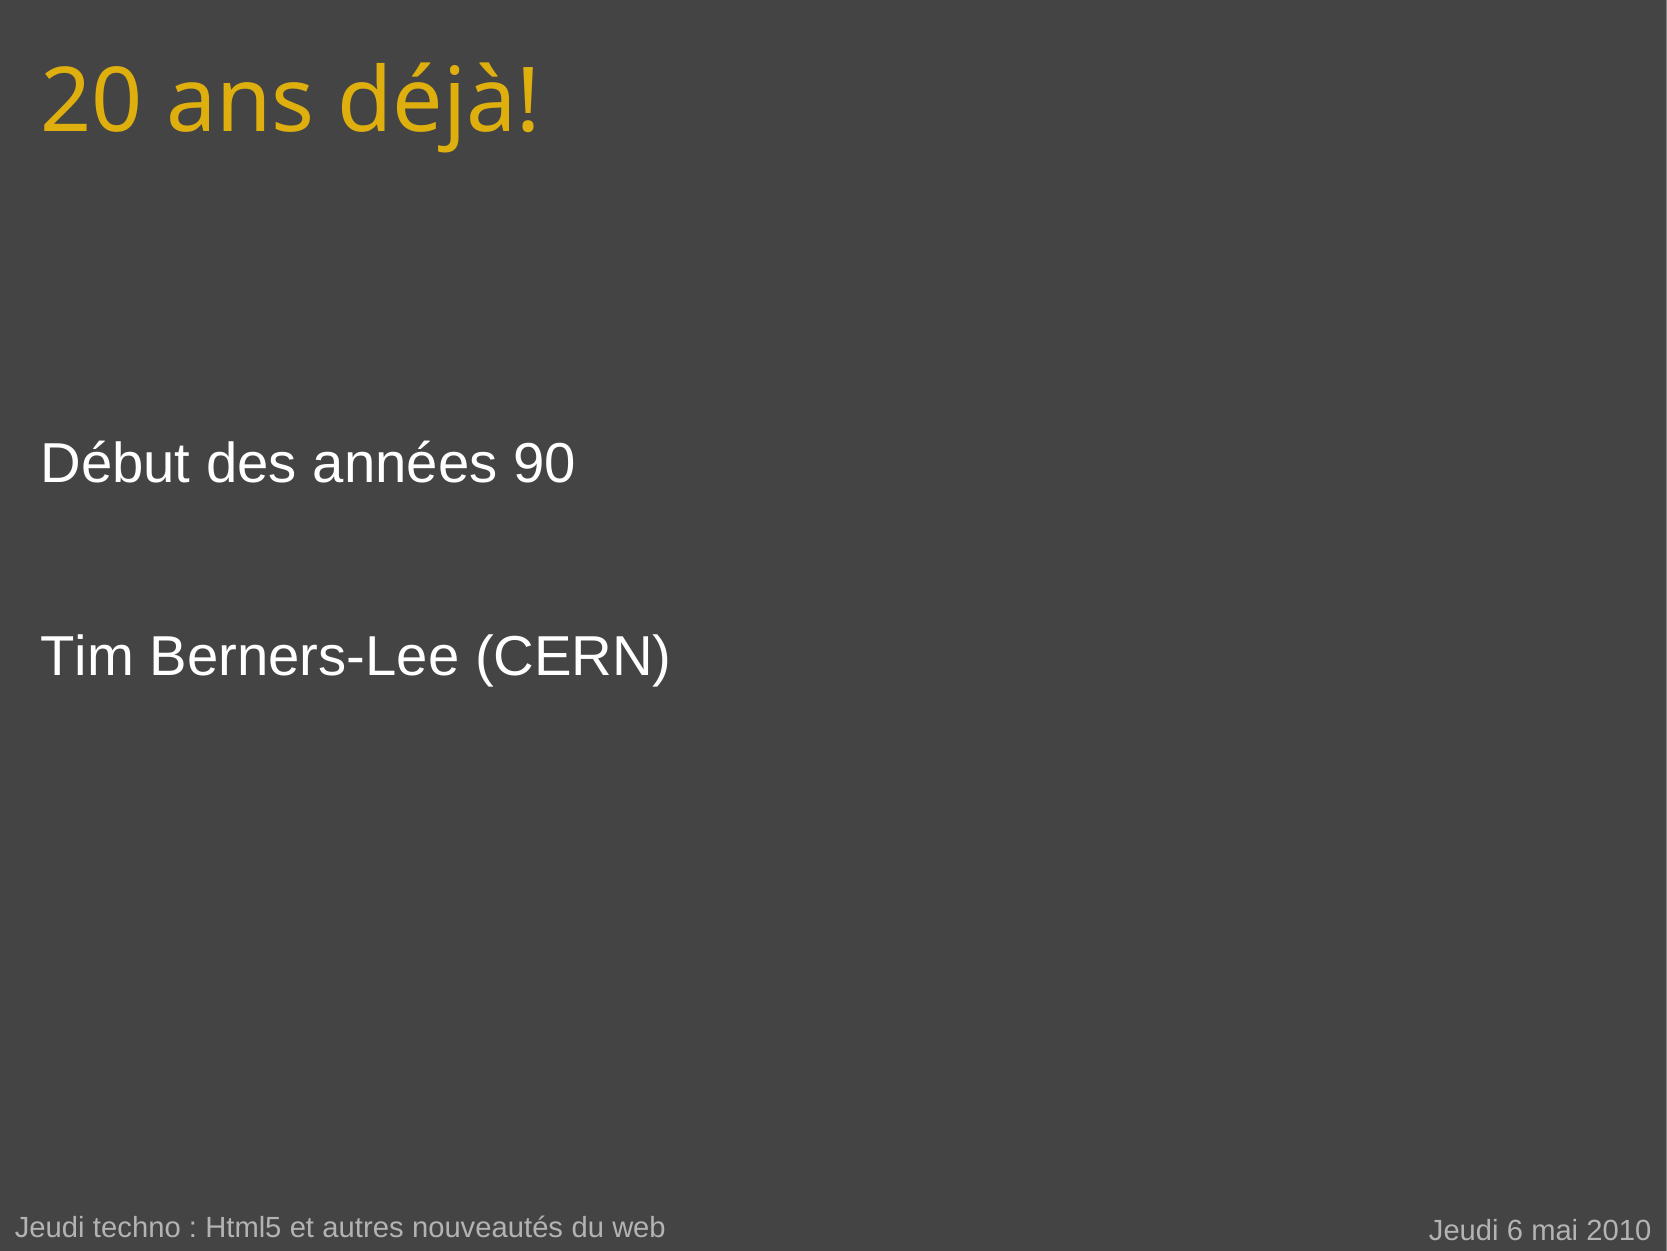

# 20 ans déjà!
Début des années 90
Tim Berners-Lee (CERN)
Jeudi techno : Html5 et autres nouveautés du web
Jeudi 6 mai 2010